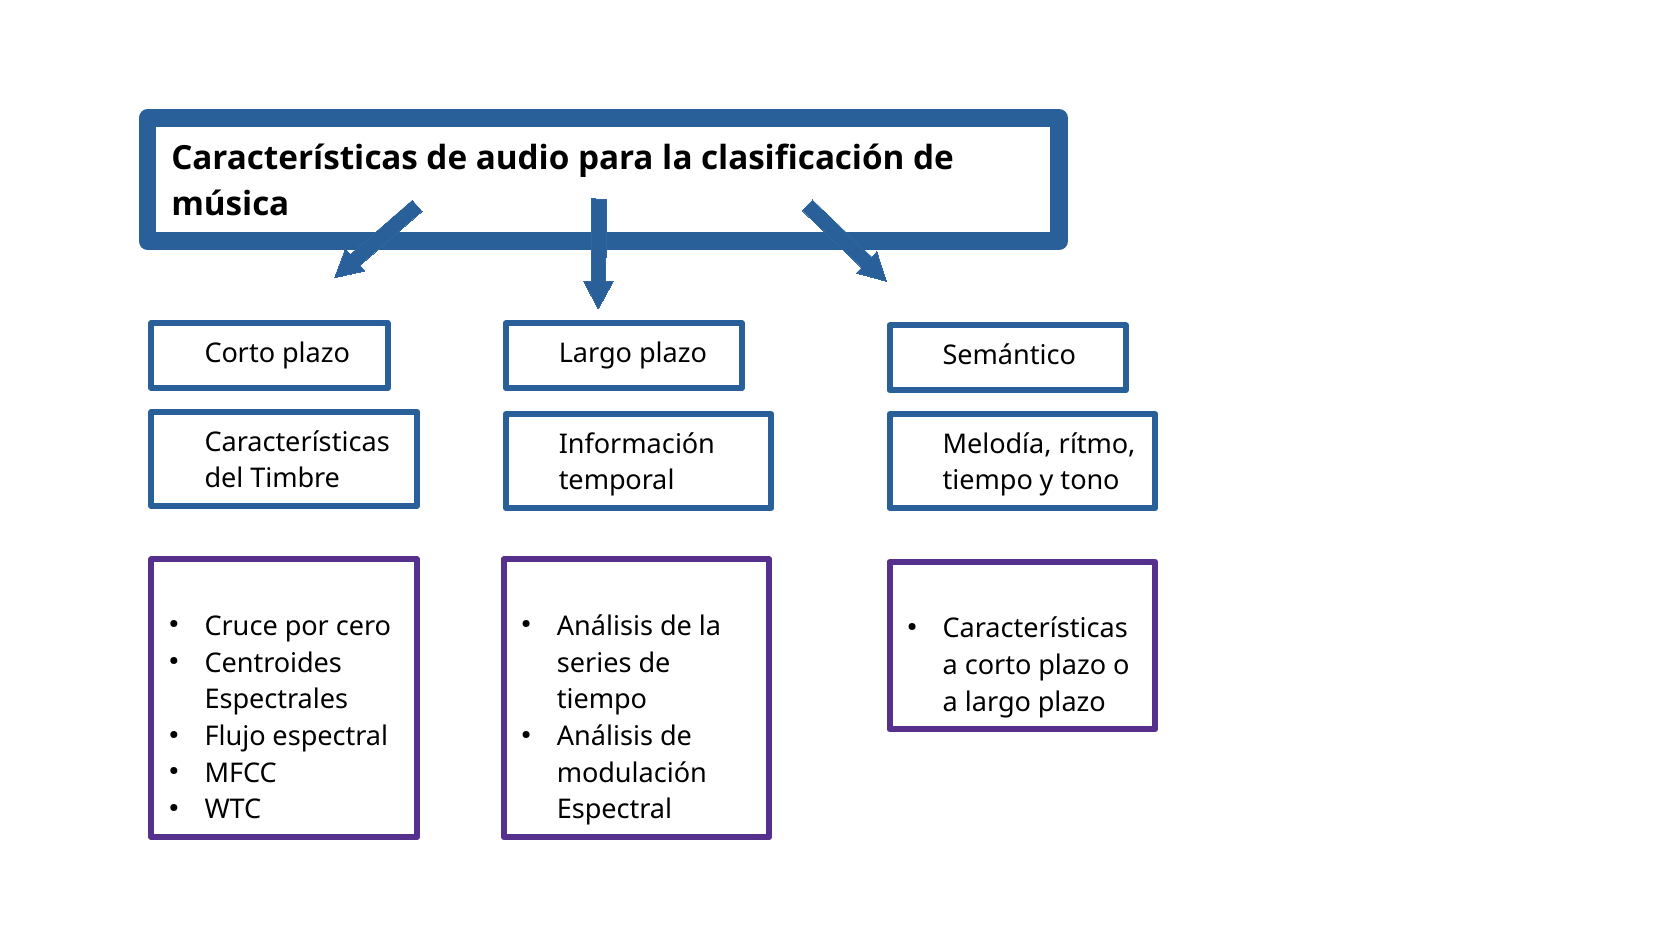

Características de audio para la clasificación de música
Corto plazo
Largo plazo
Semántico
Características del Timbre
Información temporal
Melodía, rítmo, tiempo y tono
Cruce por cero
Centroides Espectrales
Flujo espectral
MFCC
WTC
Análisis de la series de tiempo
Análisis de modulación Espectral
Características a corto plazo o a largo plazo